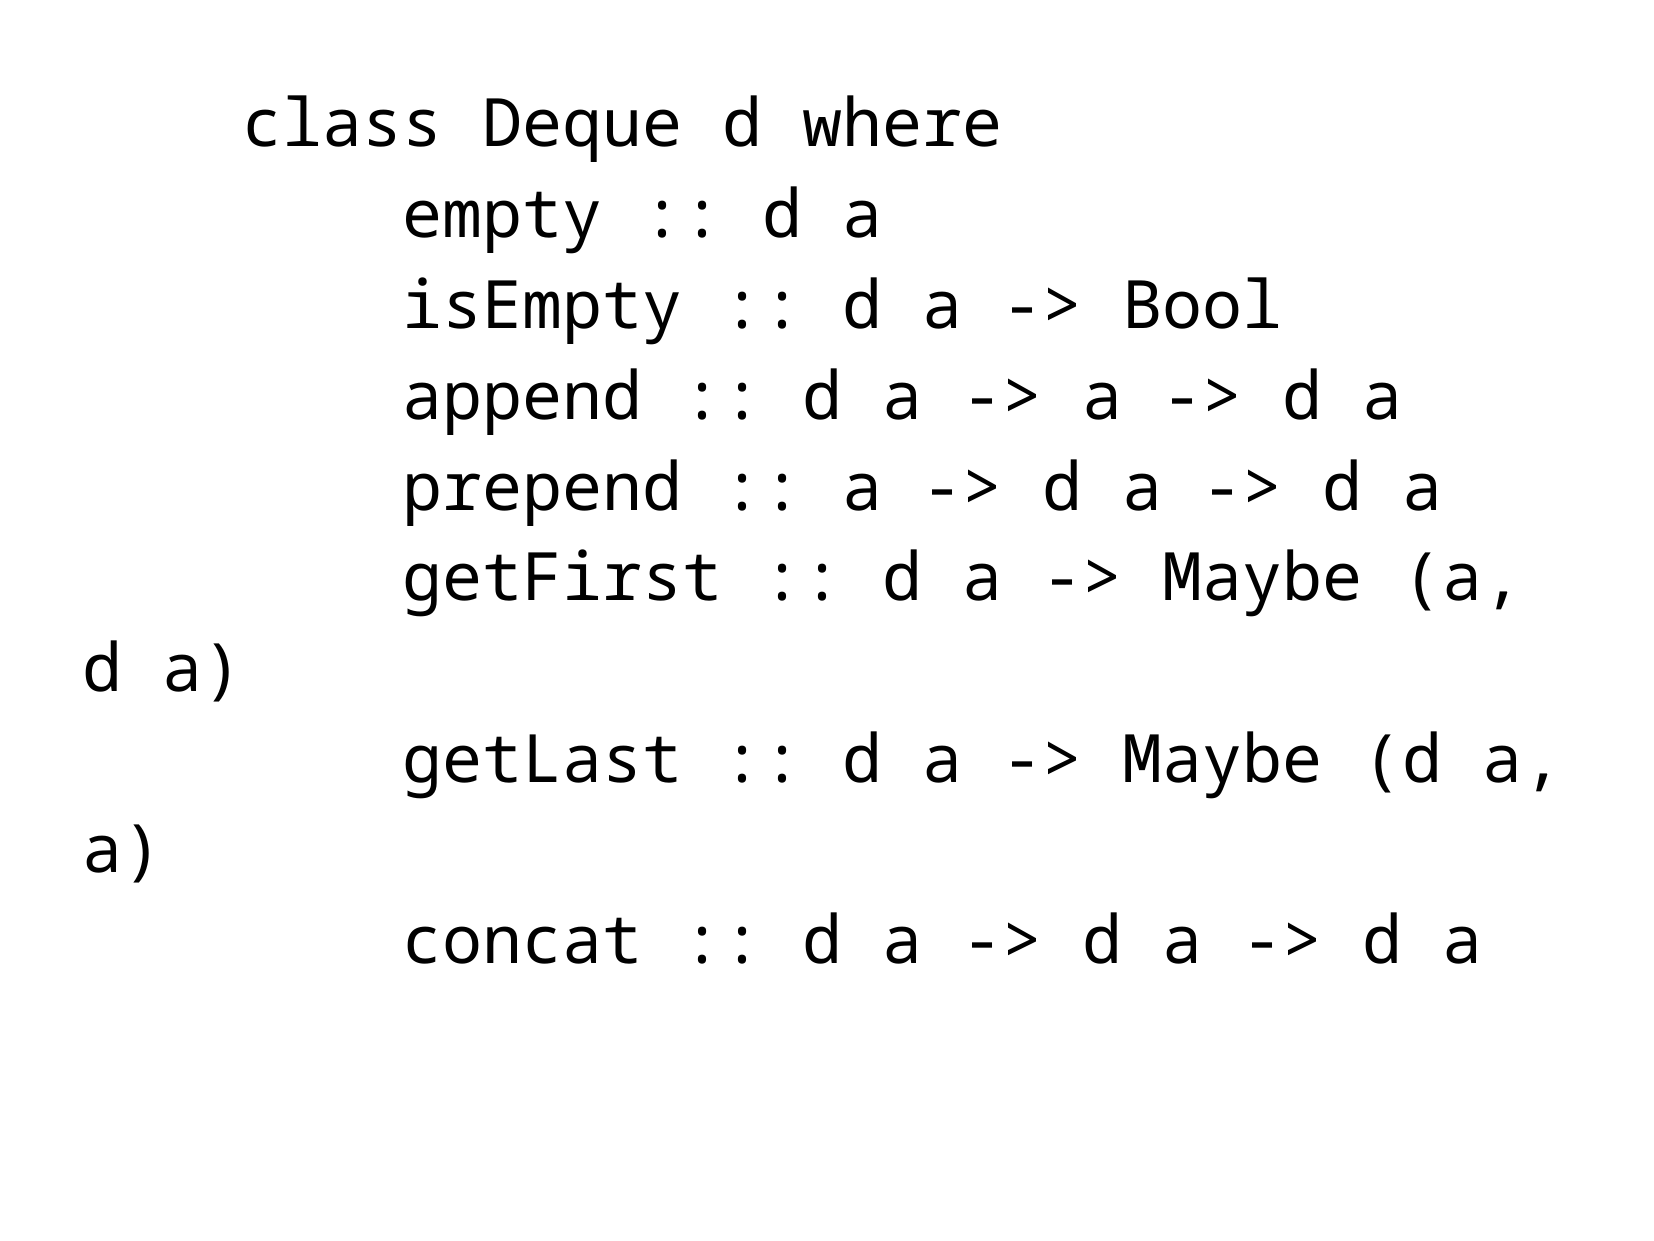

# class Deque d where
 empty :: d a
 isEmpty :: d a -> Bool
 append :: d a -> a -> d a
 prepend :: a -> d a -> d a
 getFirst :: d a -> Maybe (a, d a)
 getLast :: d a -> Maybe (d a, a)
 concat :: d a -> d a -> d a